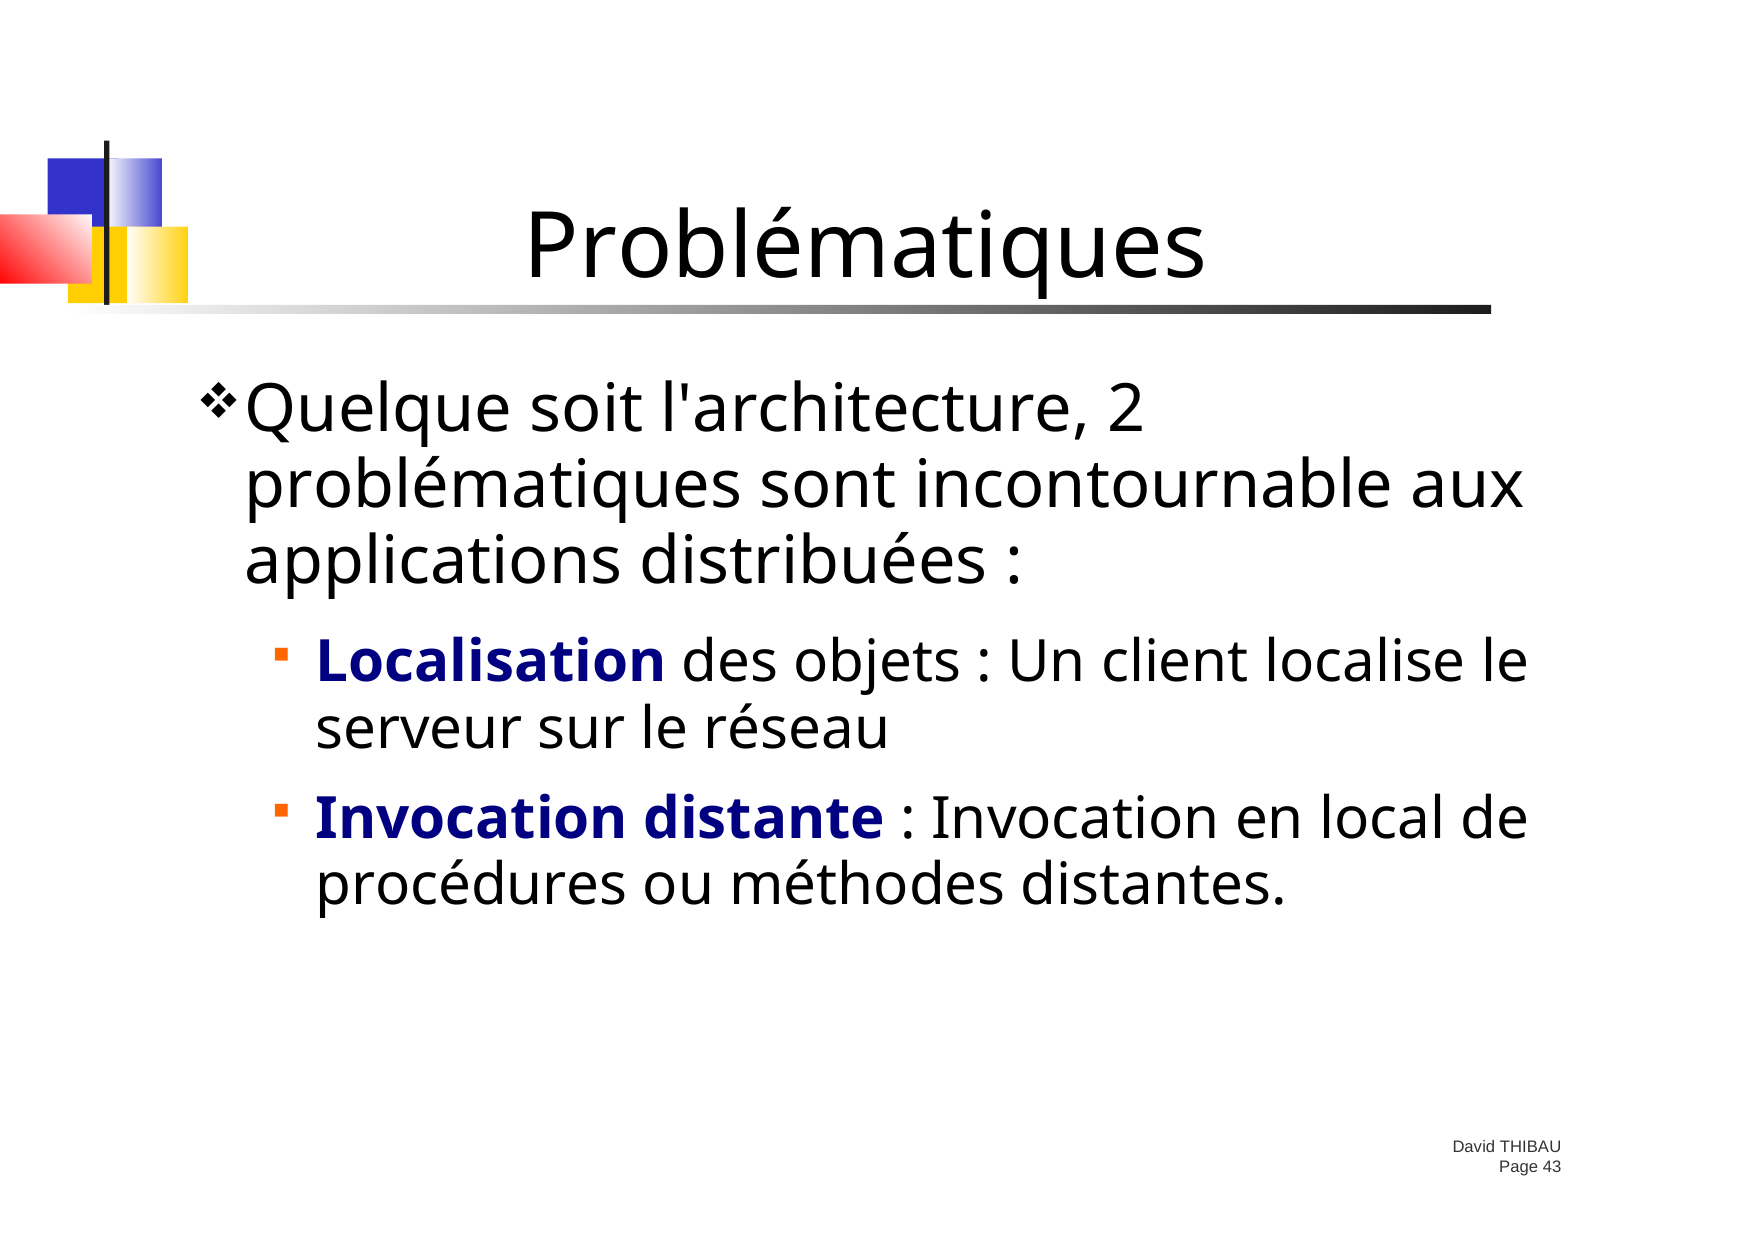

# Problématiques
Quelque soit l'architecture, 2 problématiques sont incontournable aux applications distribuées :
Localisation des objets : Un client localise le serveur sur le réseau
Invocation distante : Invocation en local de procédures ou méthodes distantes.